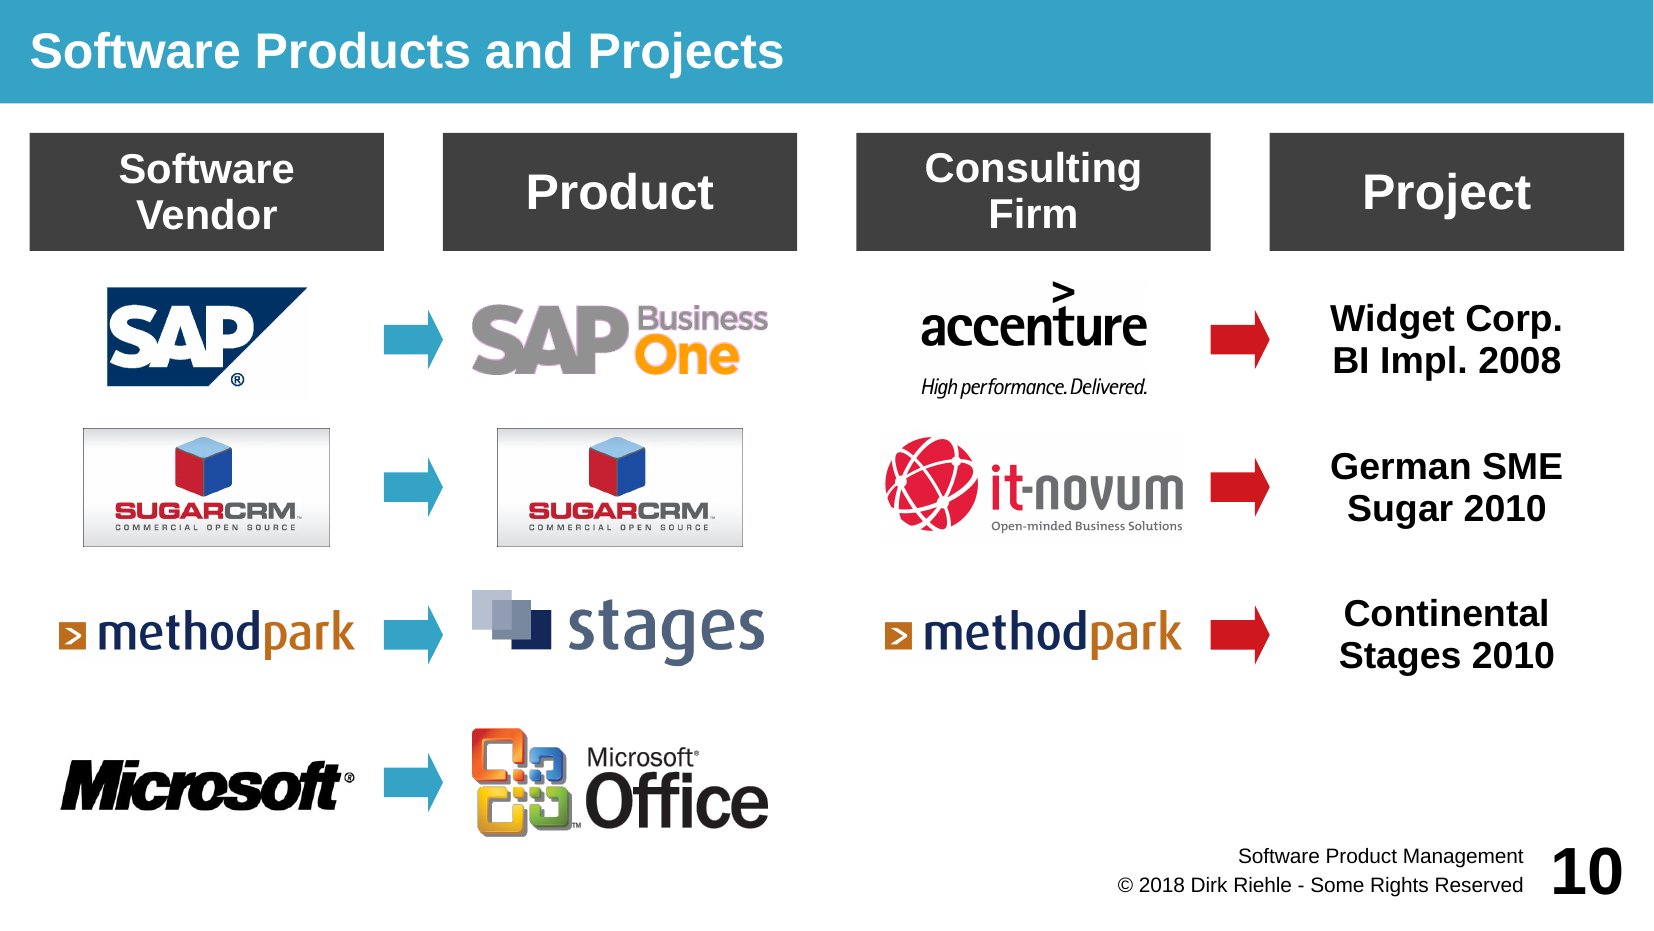

# Software Products and Projects
Software
Vendor
Product
Consulting
Firm
Project
Widget Corp.
BI Impl. 2008
German SME
Sugar 2010
Continental
Stages 2010
Software Product Management
10
© 2018 Dirk Riehle - Some Rights Reserved